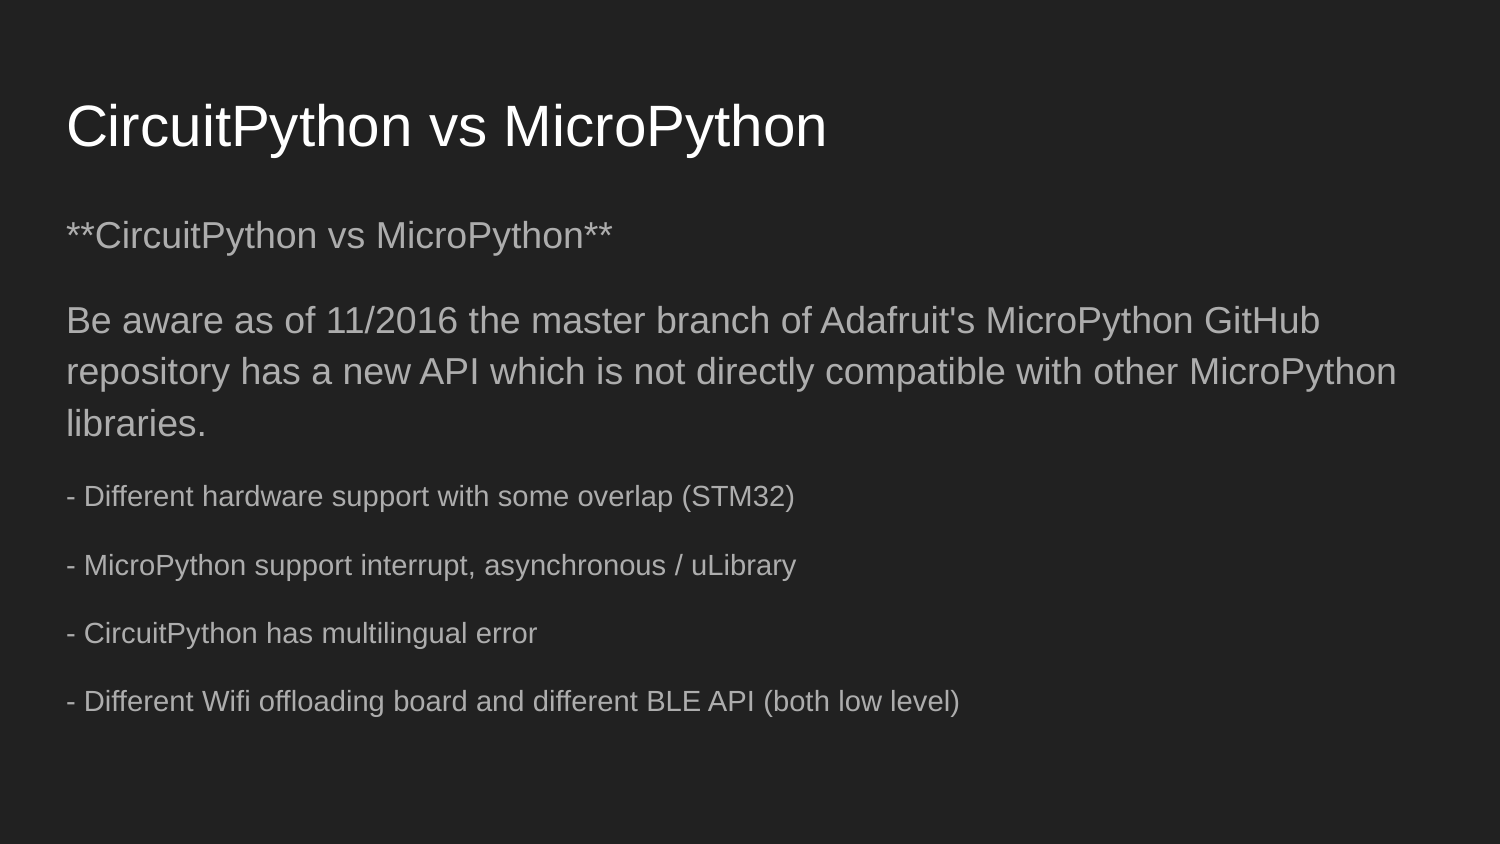

# CircuitPython vs MicroPython
**CircuitPython vs MicroPython**
Be aware as of 11/2016 the master branch of Adafruit's MicroPython GitHub repository has a new API which is not directly compatible with other MicroPython libraries.
- Different hardware support with some overlap (STM32)
- MicroPython support interrupt, asynchronous / uLibrary
- CircuitPython has multilingual error
- Different Wifi offloading board and different BLE API (both low level)